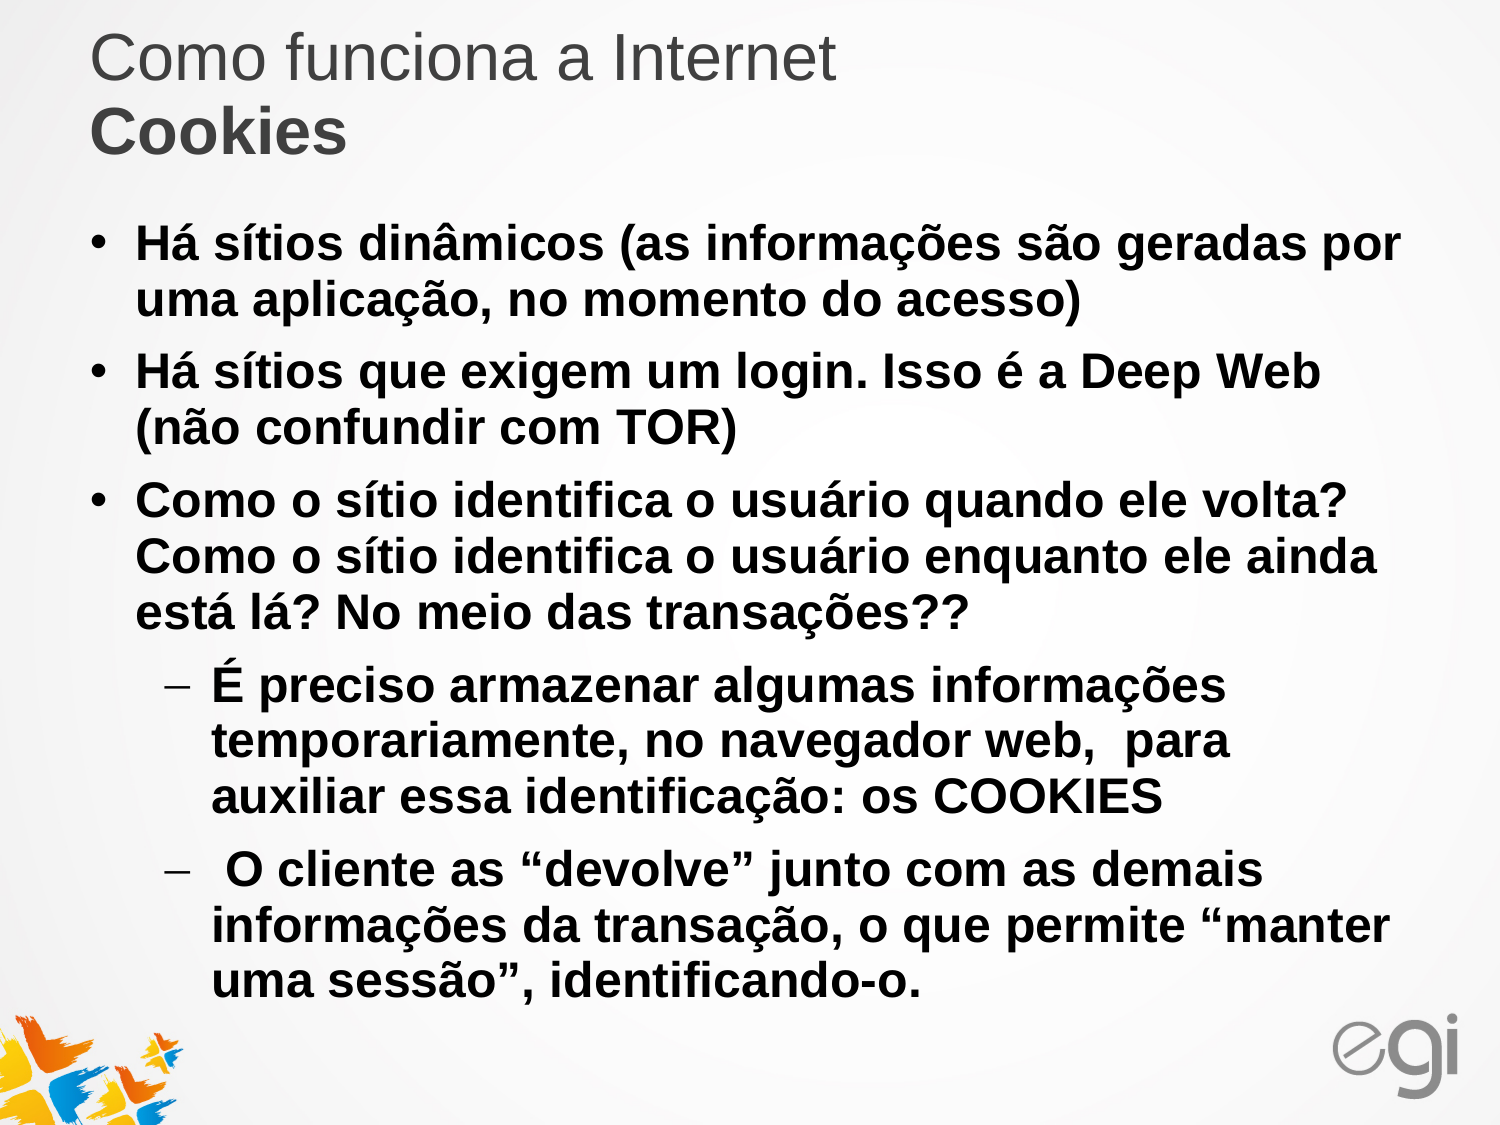

Como funciona a Internet
Cookies
Há sítios dinâmicos (as informações são geradas por uma aplicação, no momento do acesso)
Há sítios que exigem um login. Isso é a Deep Web (não confundir com TOR)
Como o sítio identifica o usuário quando ele volta? Como o sítio identifica o usuário enquanto ele ainda está lá? No meio das transações??
É preciso armazenar algumas informações temporariamente, no navegador web, para auxiliar essa identificação: os COOKIES
 O cliente as “devolve” junto com as demais informações da transação, o que permite “manter uma sessão”, identificando-o.